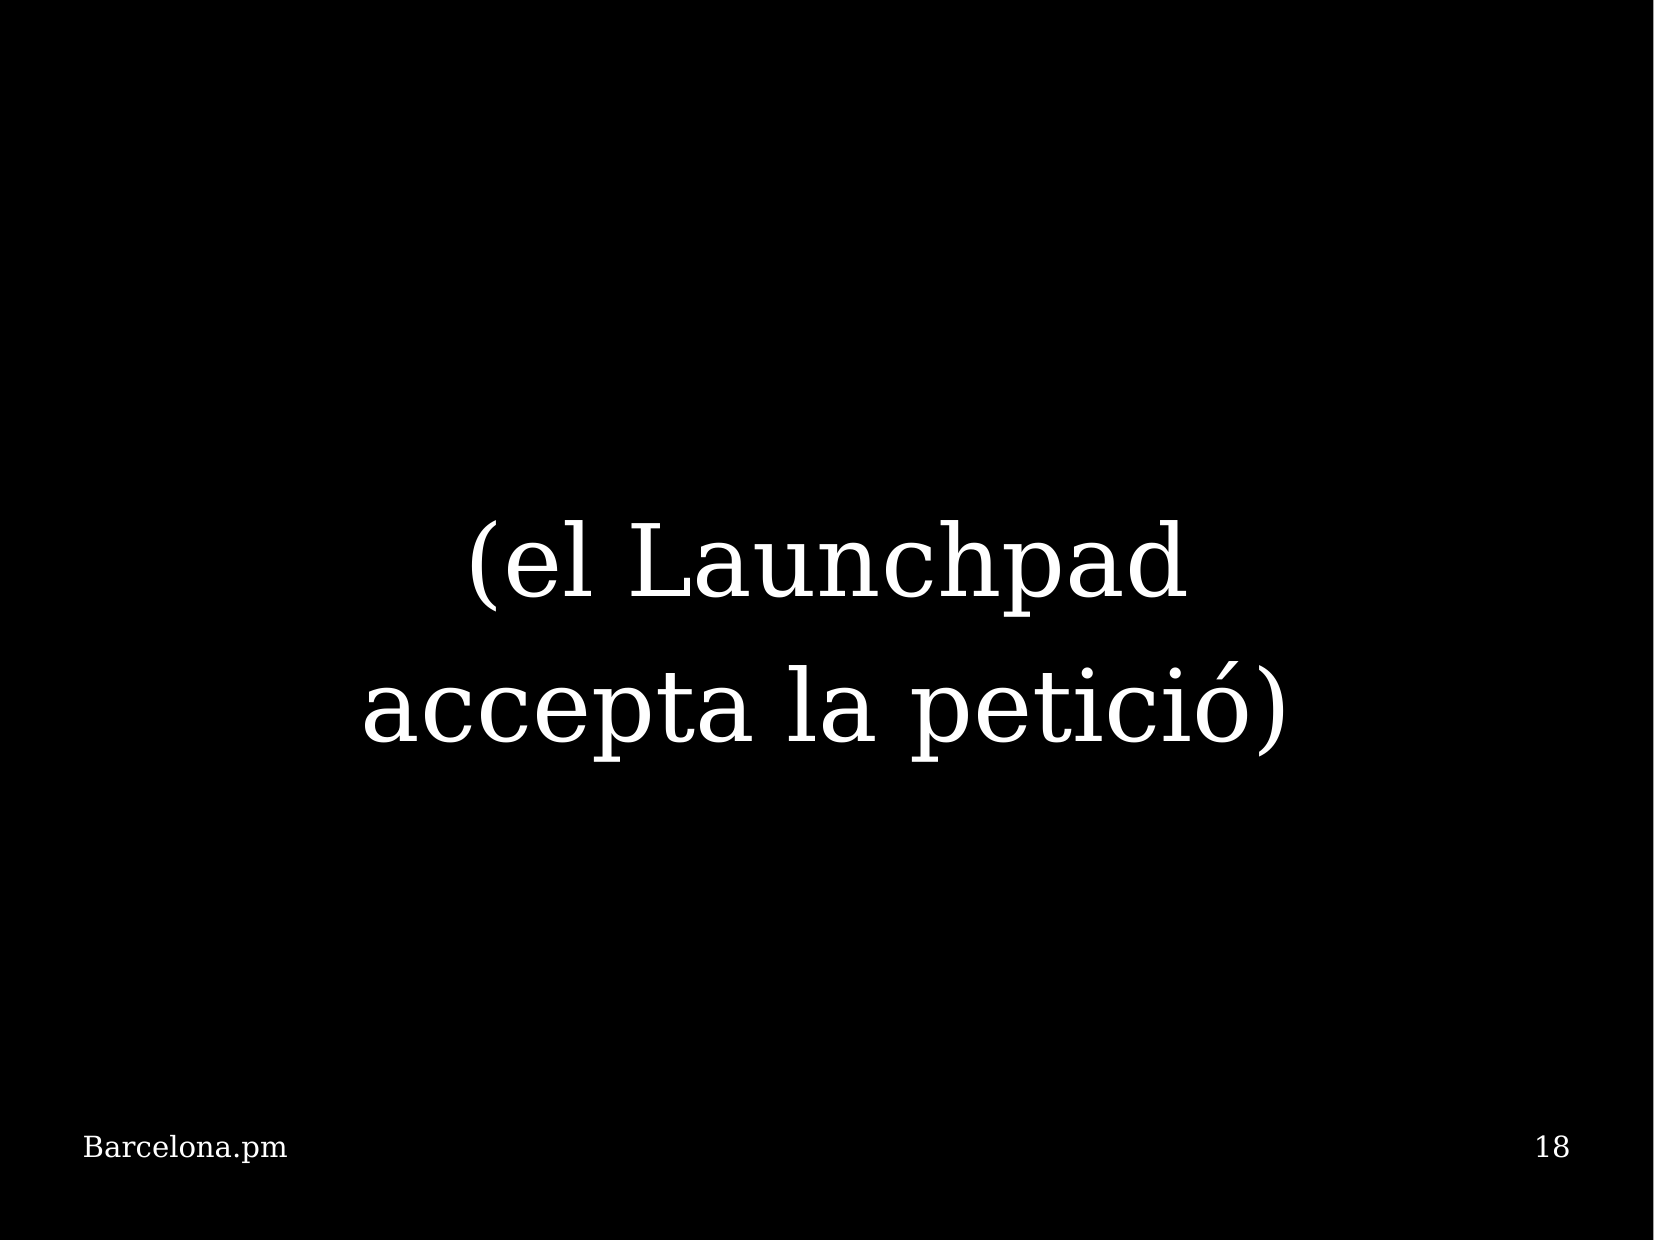

# (el Launchpad accepta la petició)
Barcelona.pm
18